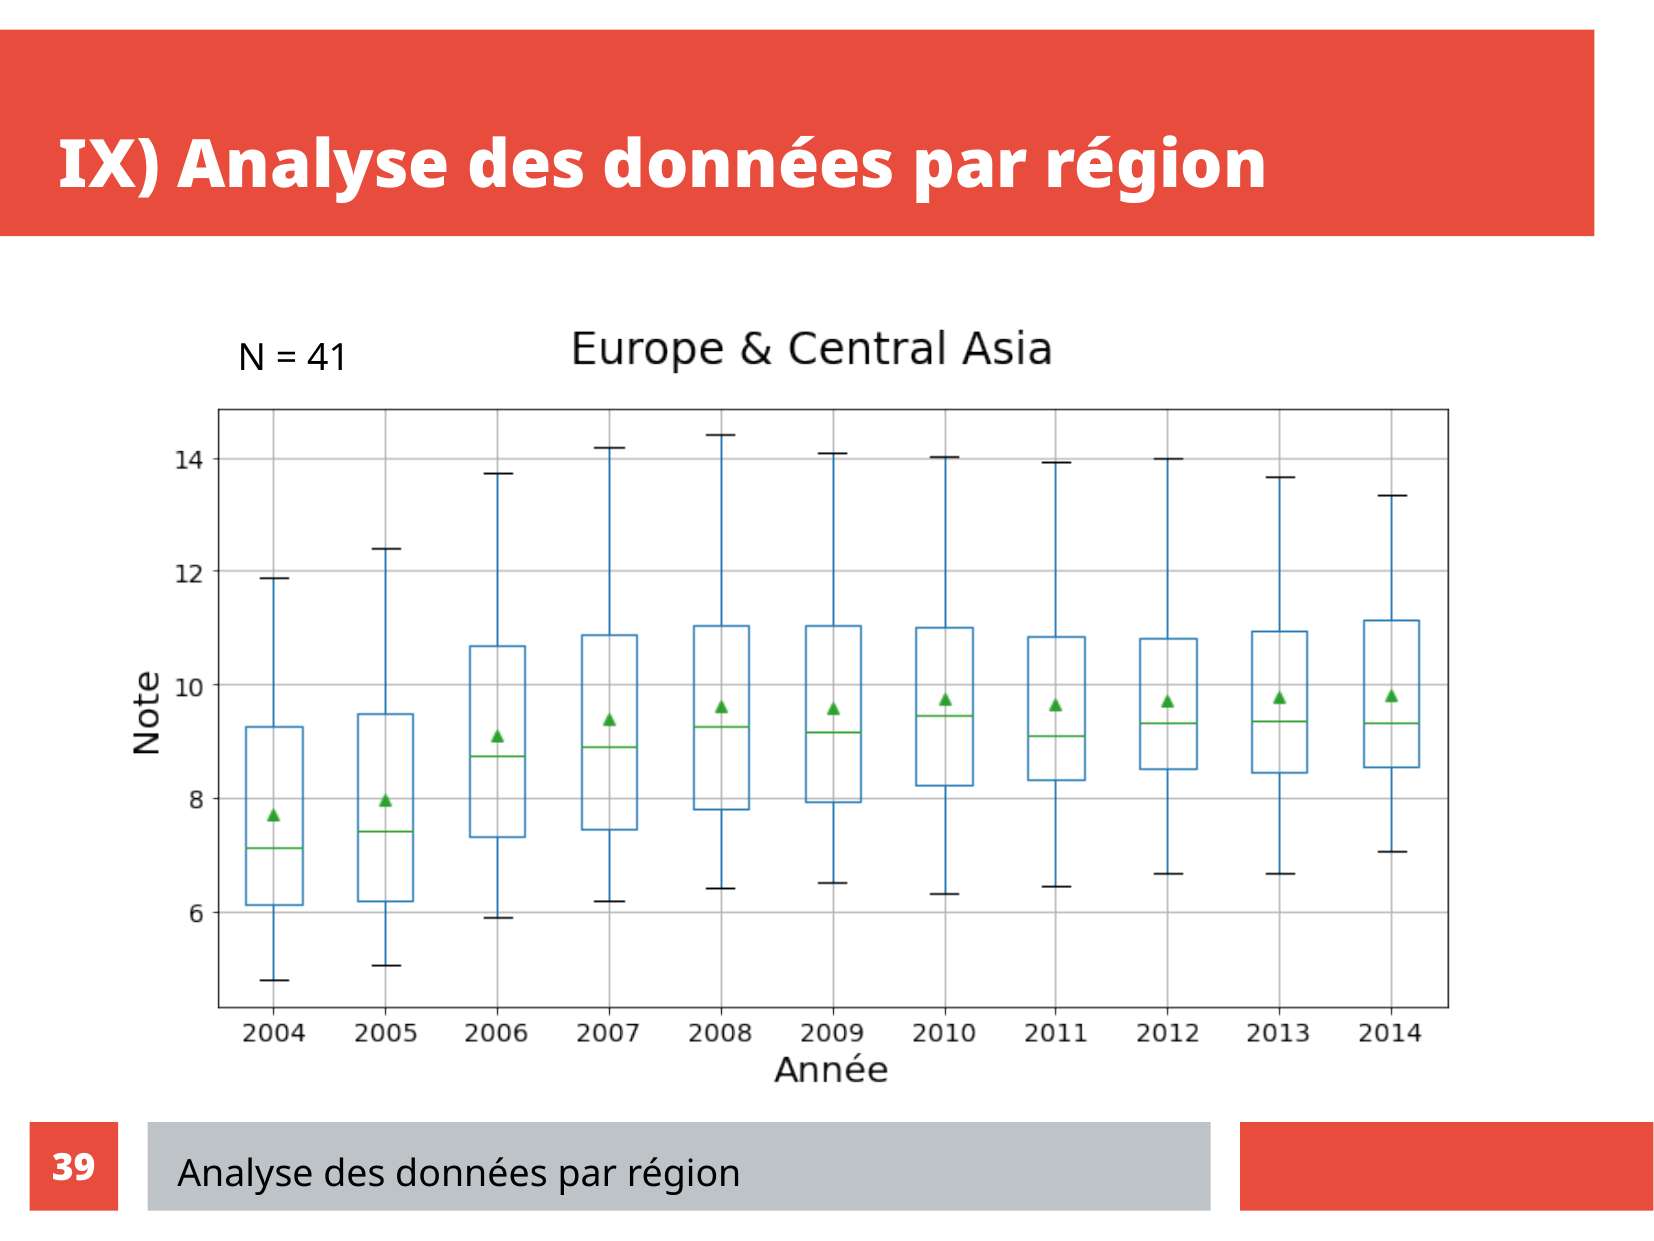

# IX) Analyse des données par région
N = 41
39
Analyse des données par région